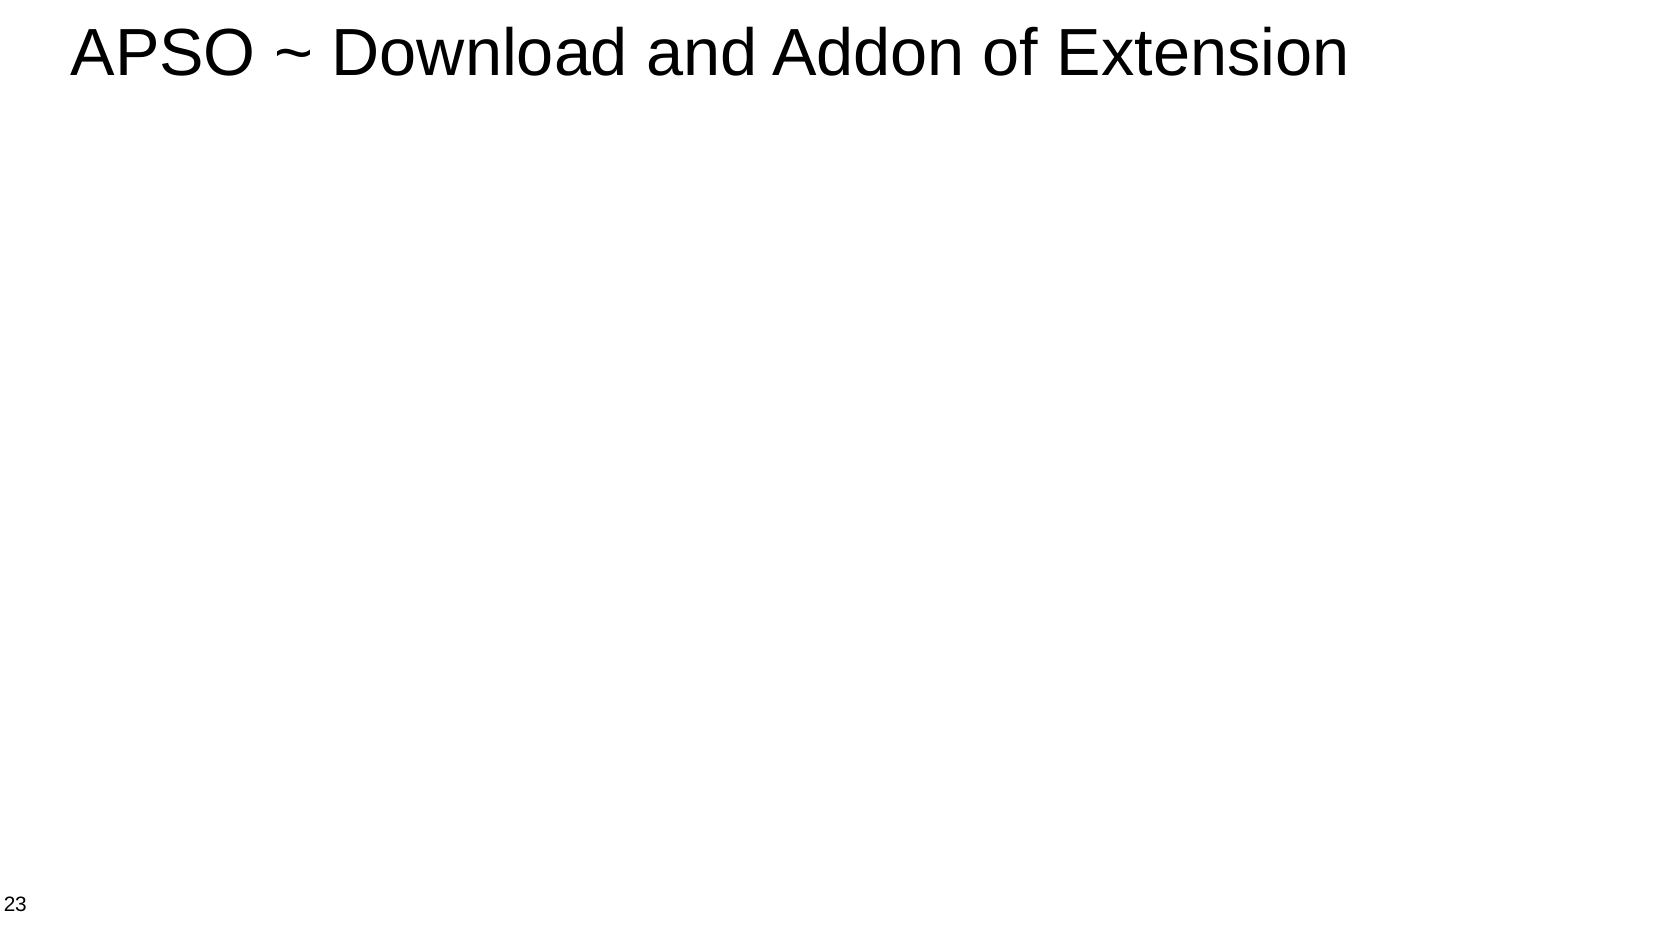

# APSO ~ Download and Addon of Extension